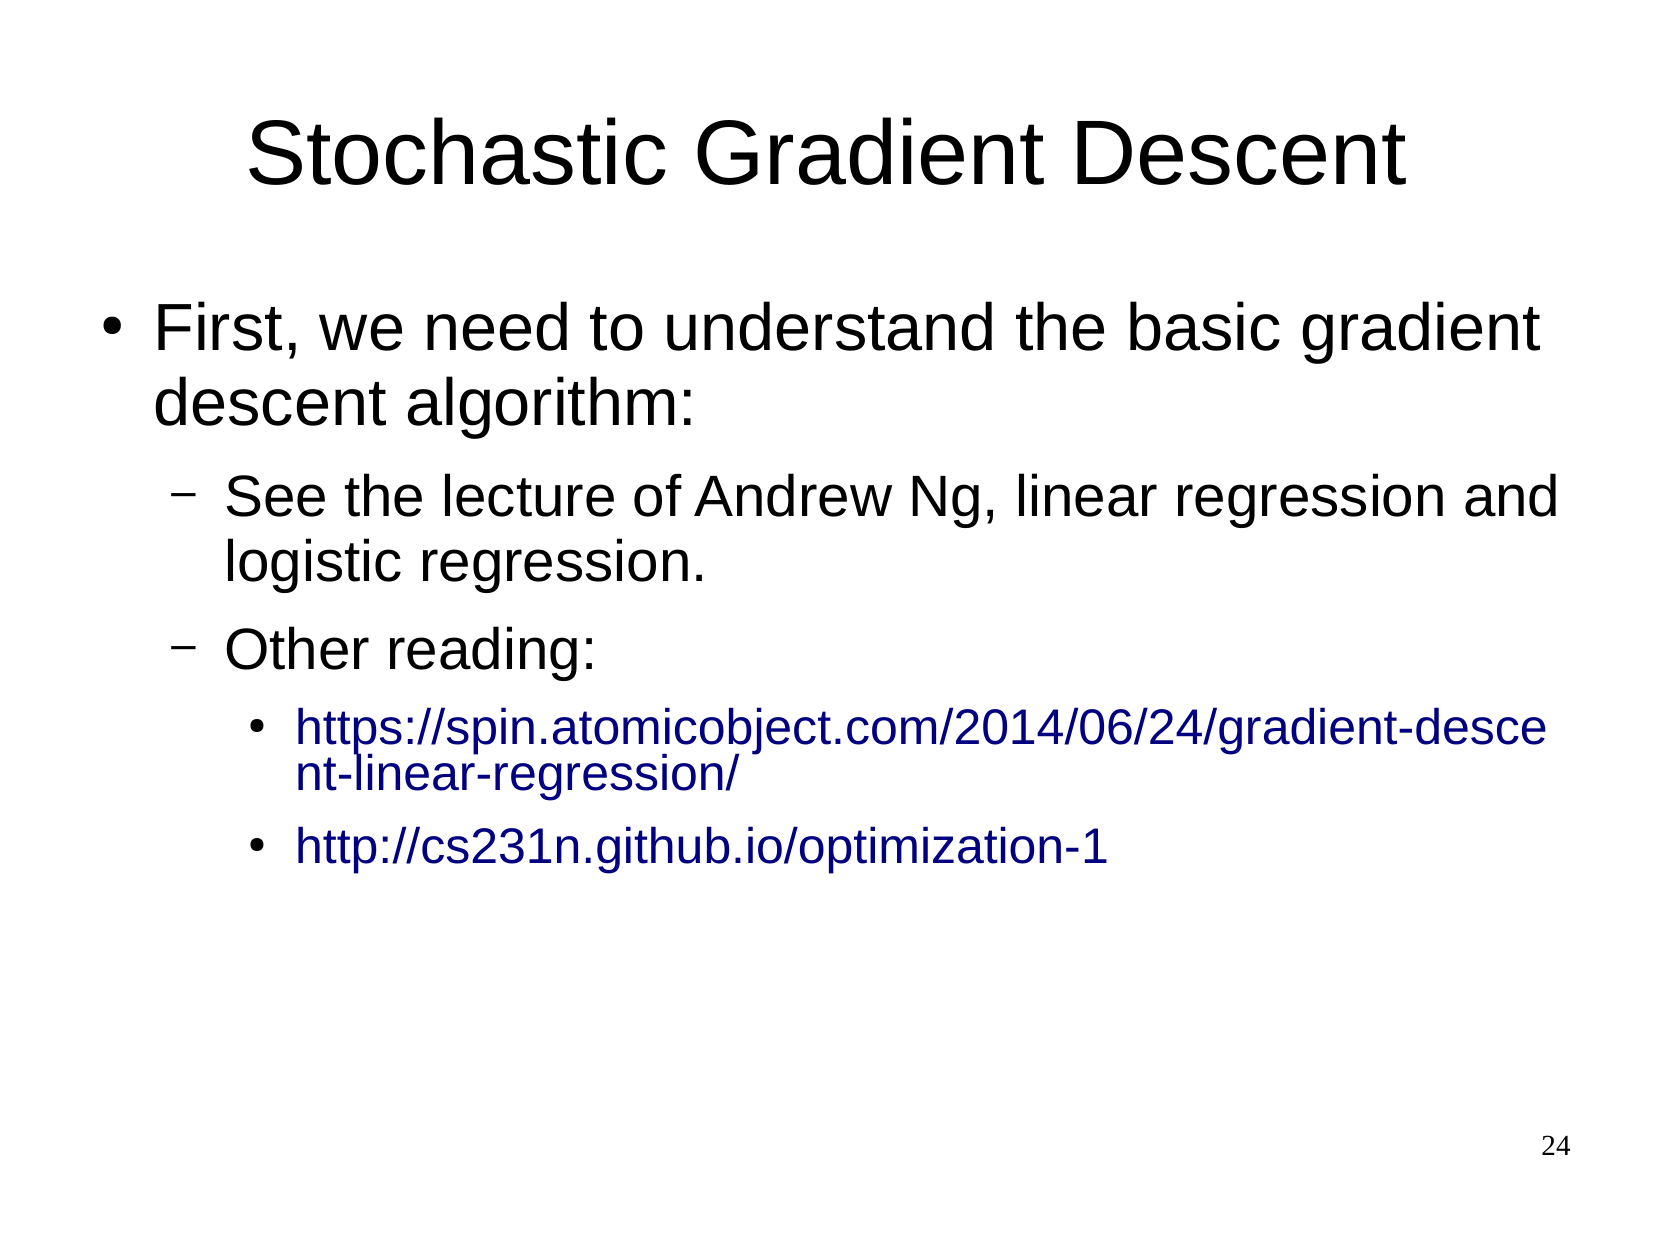

# Stochastic Gradient Descent
First, we need to understand the basic gradient descent algorithm:
See the lecture of Andrew Ng, linear regression and logistic regression.
Other reading:
https://spin.atomicobject.com/2014/06/24/gradient-descent-linear-regression/
http://cs231n.github.io/optimization-1
24